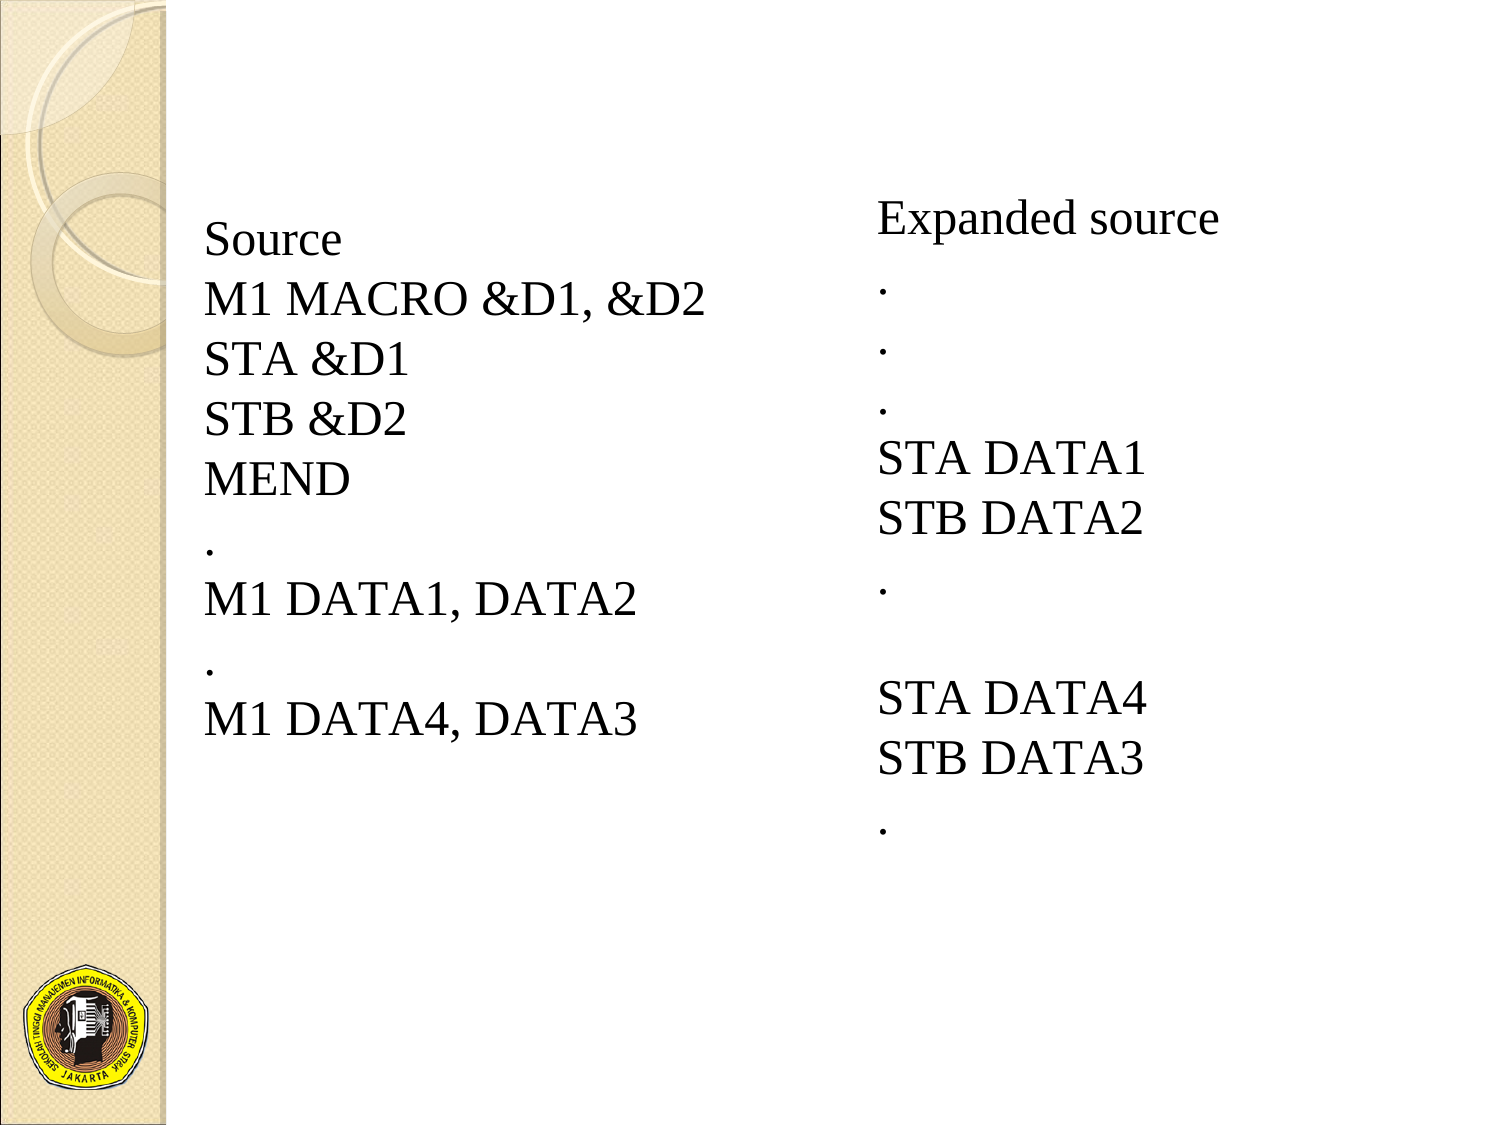

Expanded source
.
.
.
STA DATA1
STB DATA2
.
STA DATA4
STB DATA3
.
Source
M1 MACRO &D1, &D2
STA &D1
STB &D2
MEND
.
M1 DATA1, DATA2
.
M1 DATA4, DATA3